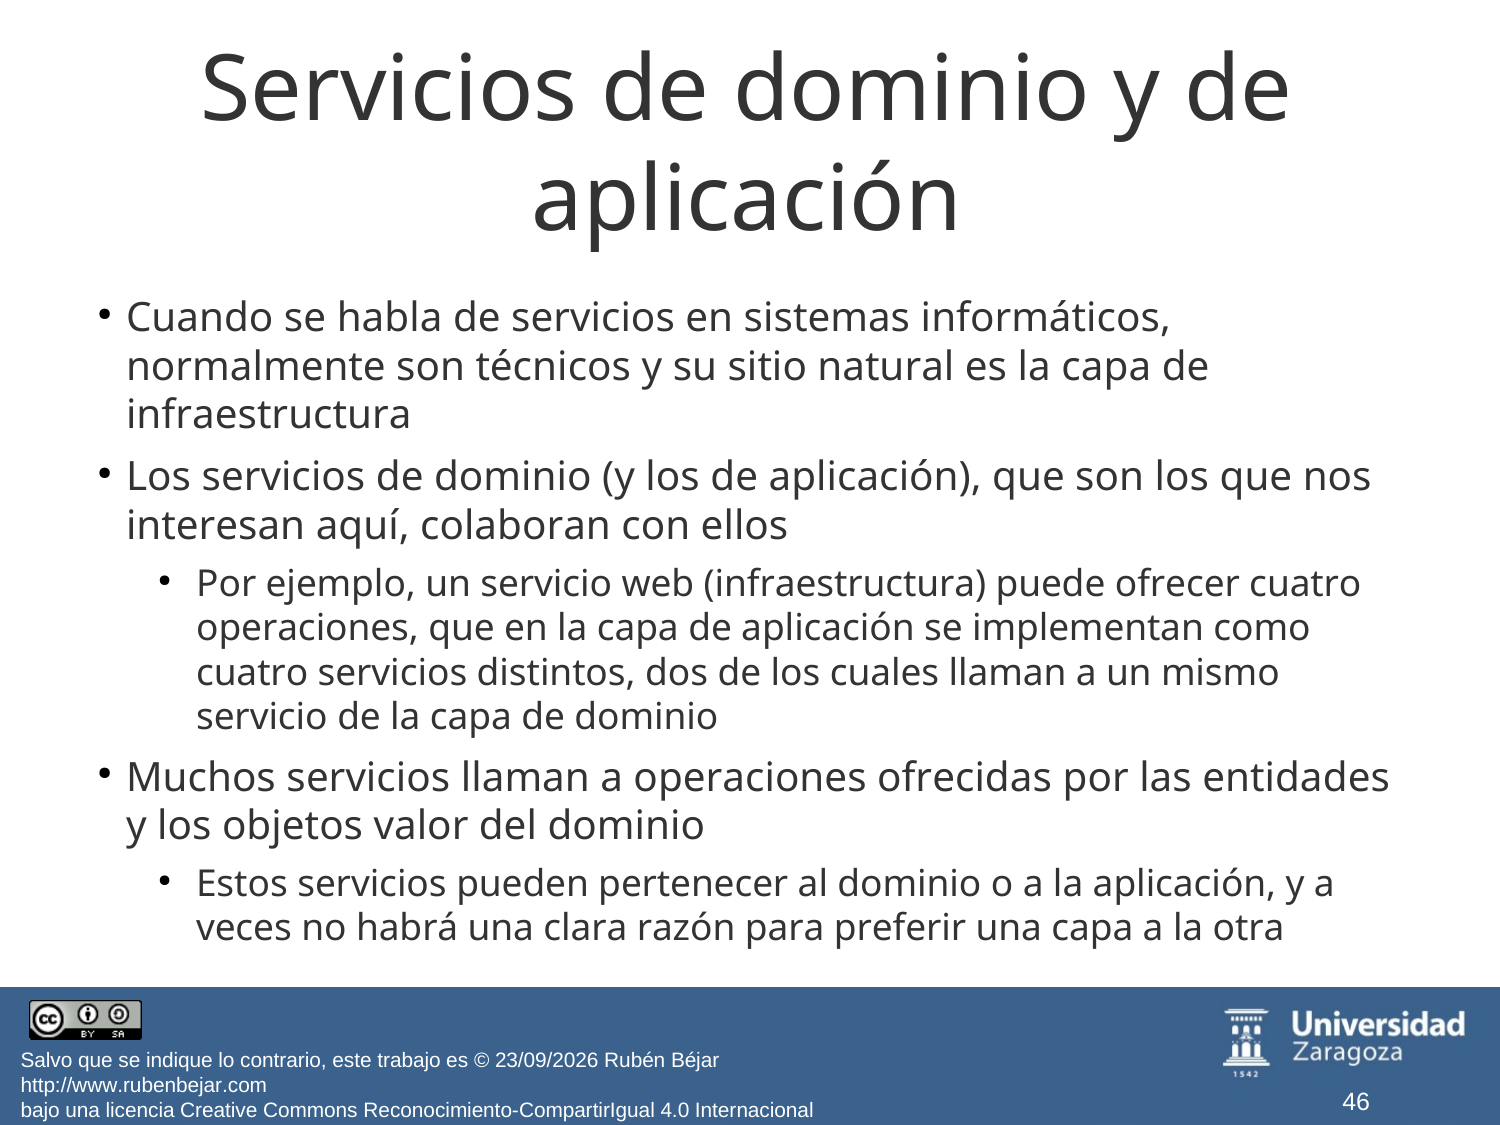

# Servicios de dominio y de aplicación
Cuando se habla de servicios en sistemas informáticos, normalmente son técnicos y su sitio natural es la capa de infraestructura
Los servicios de dominio (y los de aplicación), que son los que nos interesan aquí, colaboran con ellos
Por ejemplo, un servicio web (infraestructura) puede ofrecer cuatro operaciones, que en la capa de aplicación se implementan como cuatro servicios distintos, dos de los cuales llaman a un mismo servicio de la capa de dominio
Muchos servicios llaman a operaciones ofrecidas por las entidades y los objetos valor del dominio
Estos servicios pueden pertenecer al dominio o a la aplicación, y a veces no habrá una clara razón para preferir una capa a la otra